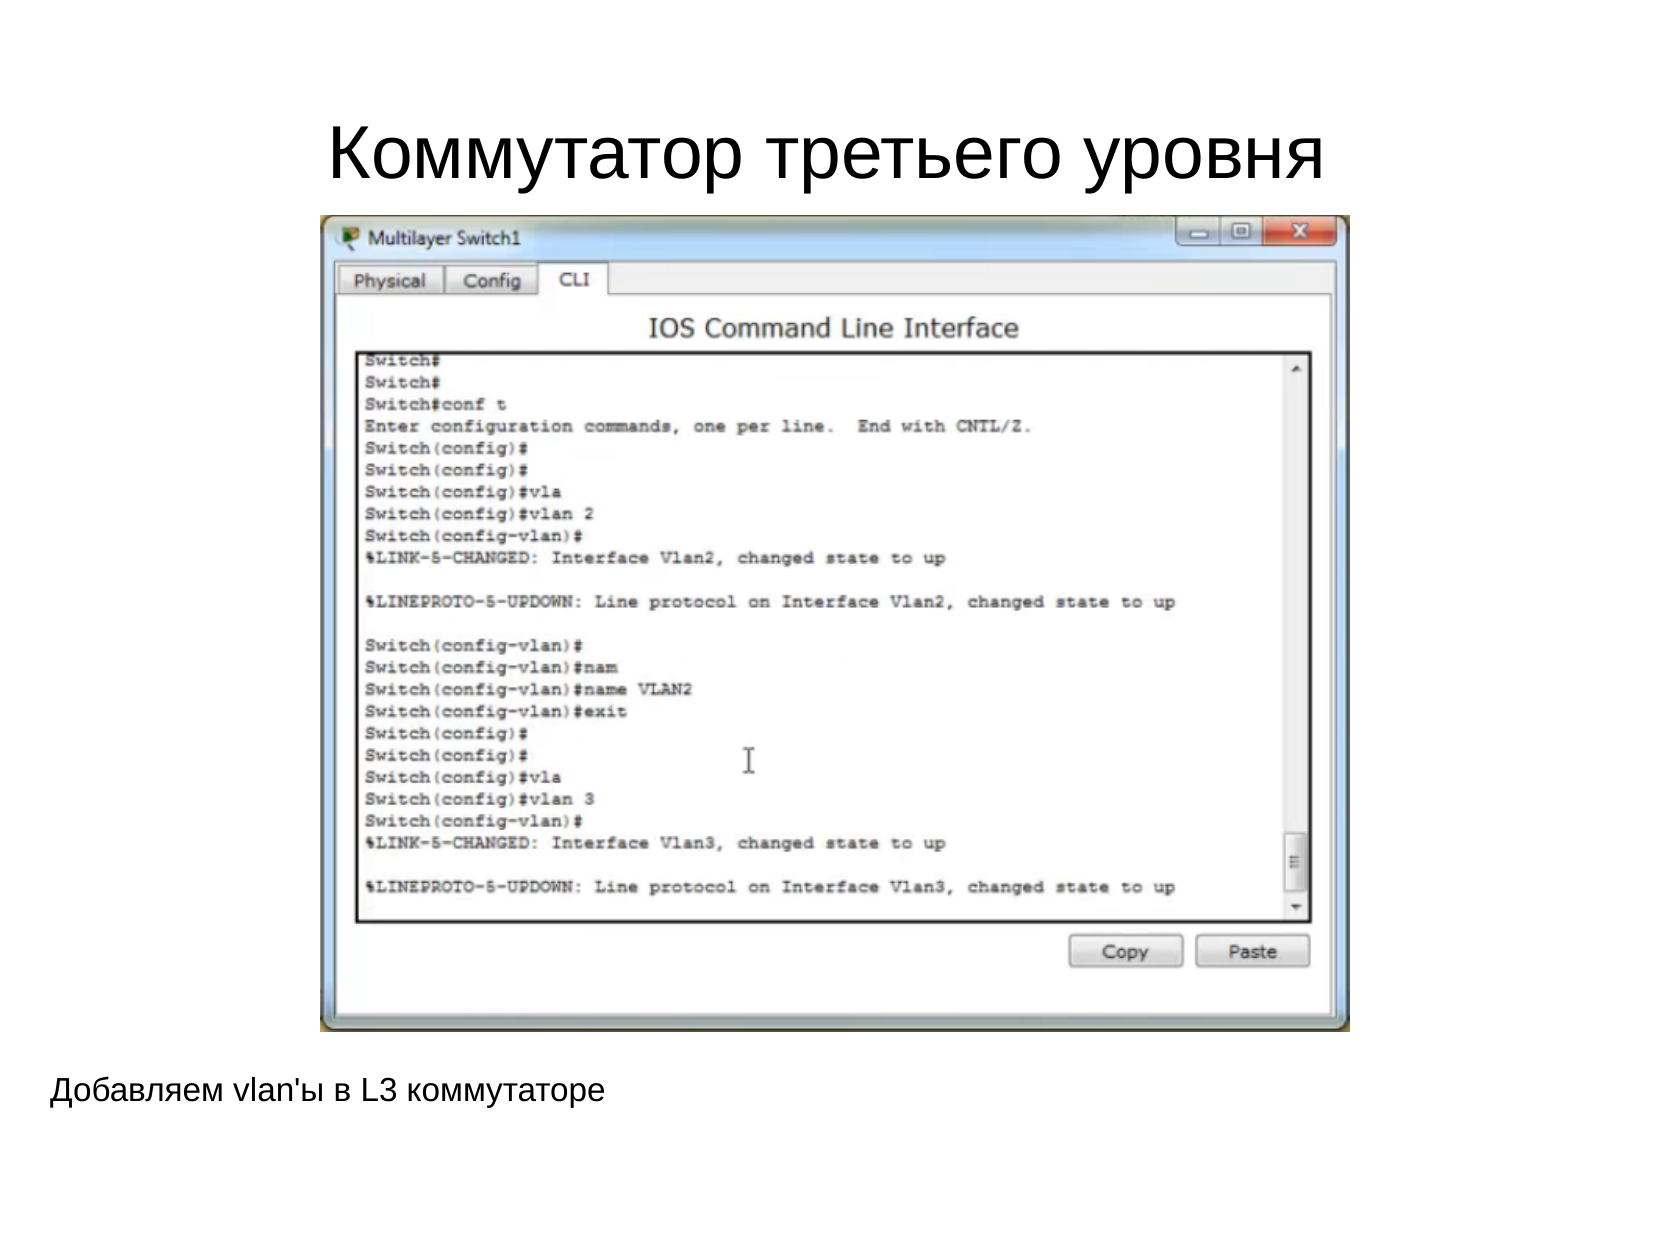

# Коммутатор третьего уровня
Добавляем vlan'ы в L3 коммутаторе